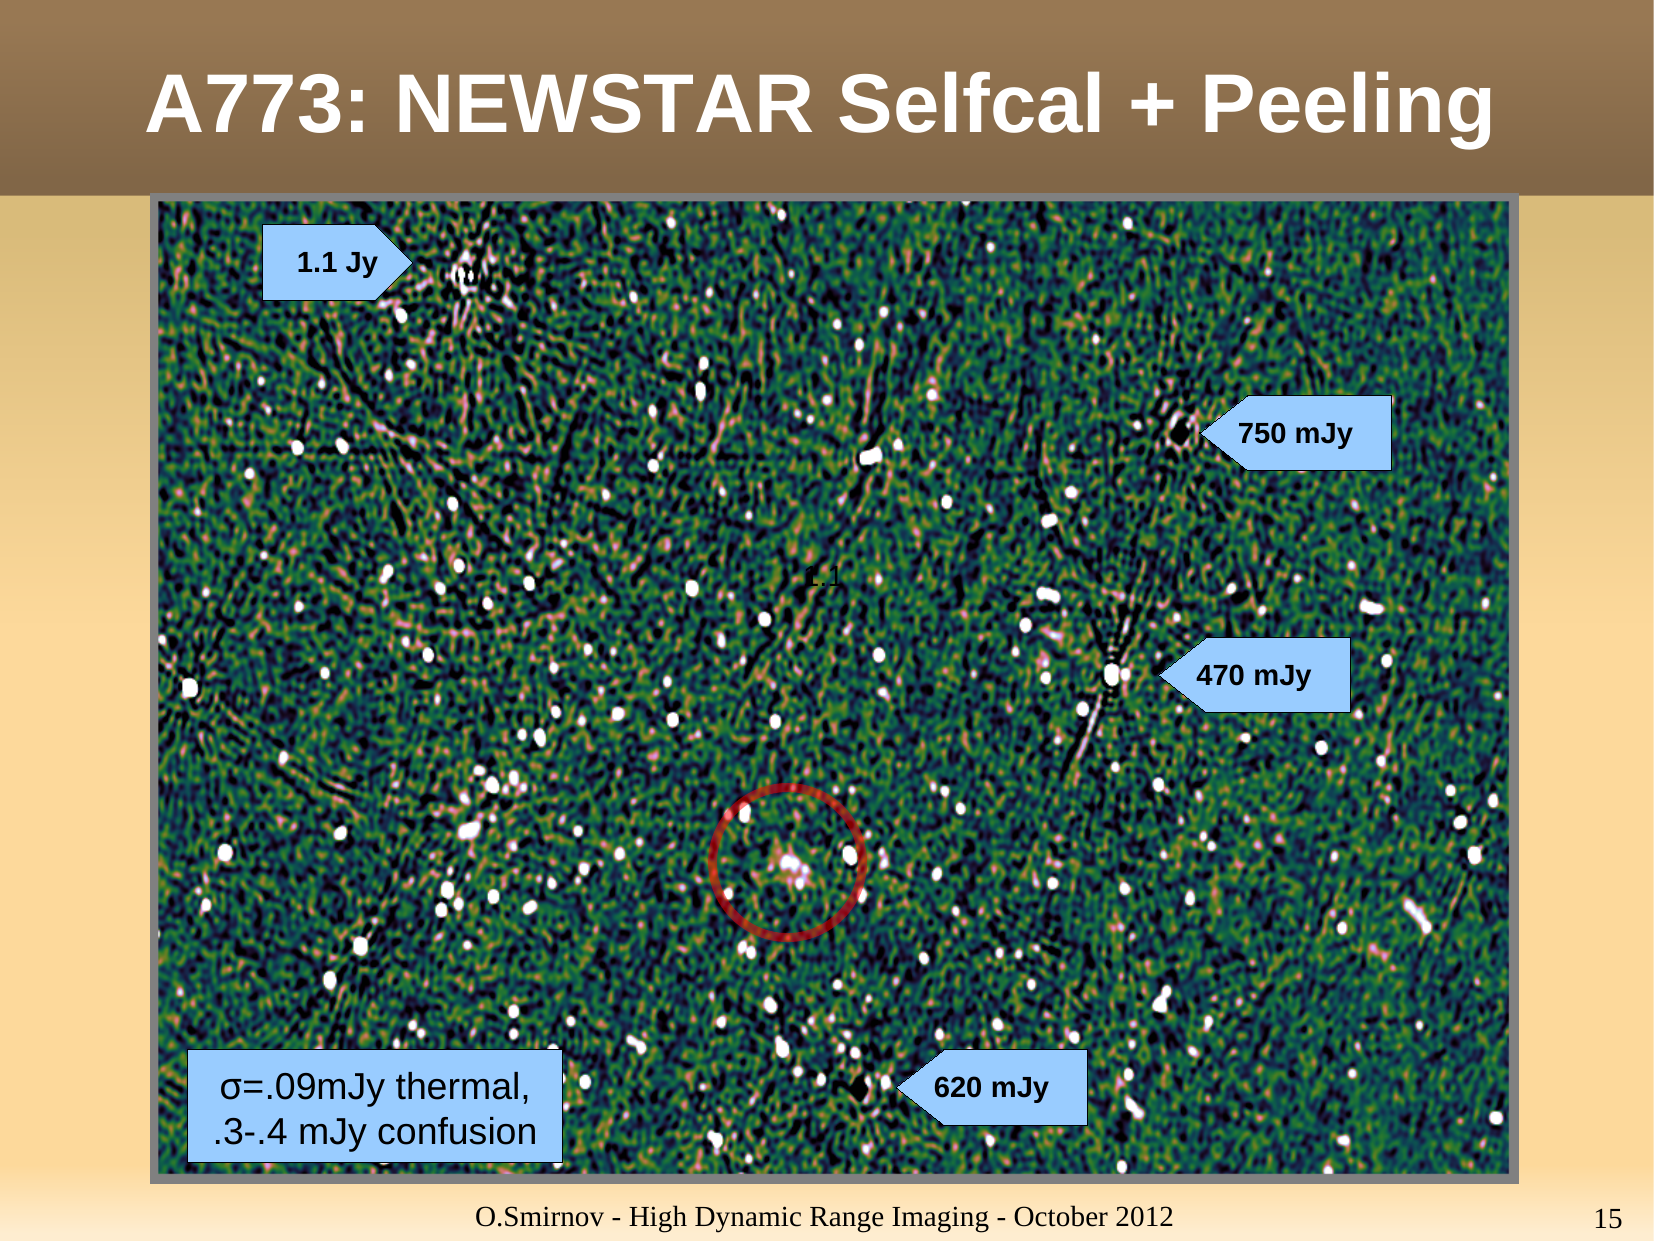

# A773: NEWSTAR Selfcal + Peeling
1.1 Jy
750 mJy
1.1
470 mJy
620 mJy
σ=.09mJy thermal,
.3-.4 mJy confusion
O.Smirnov - High Dynamic Range Imaging - October 2012
15